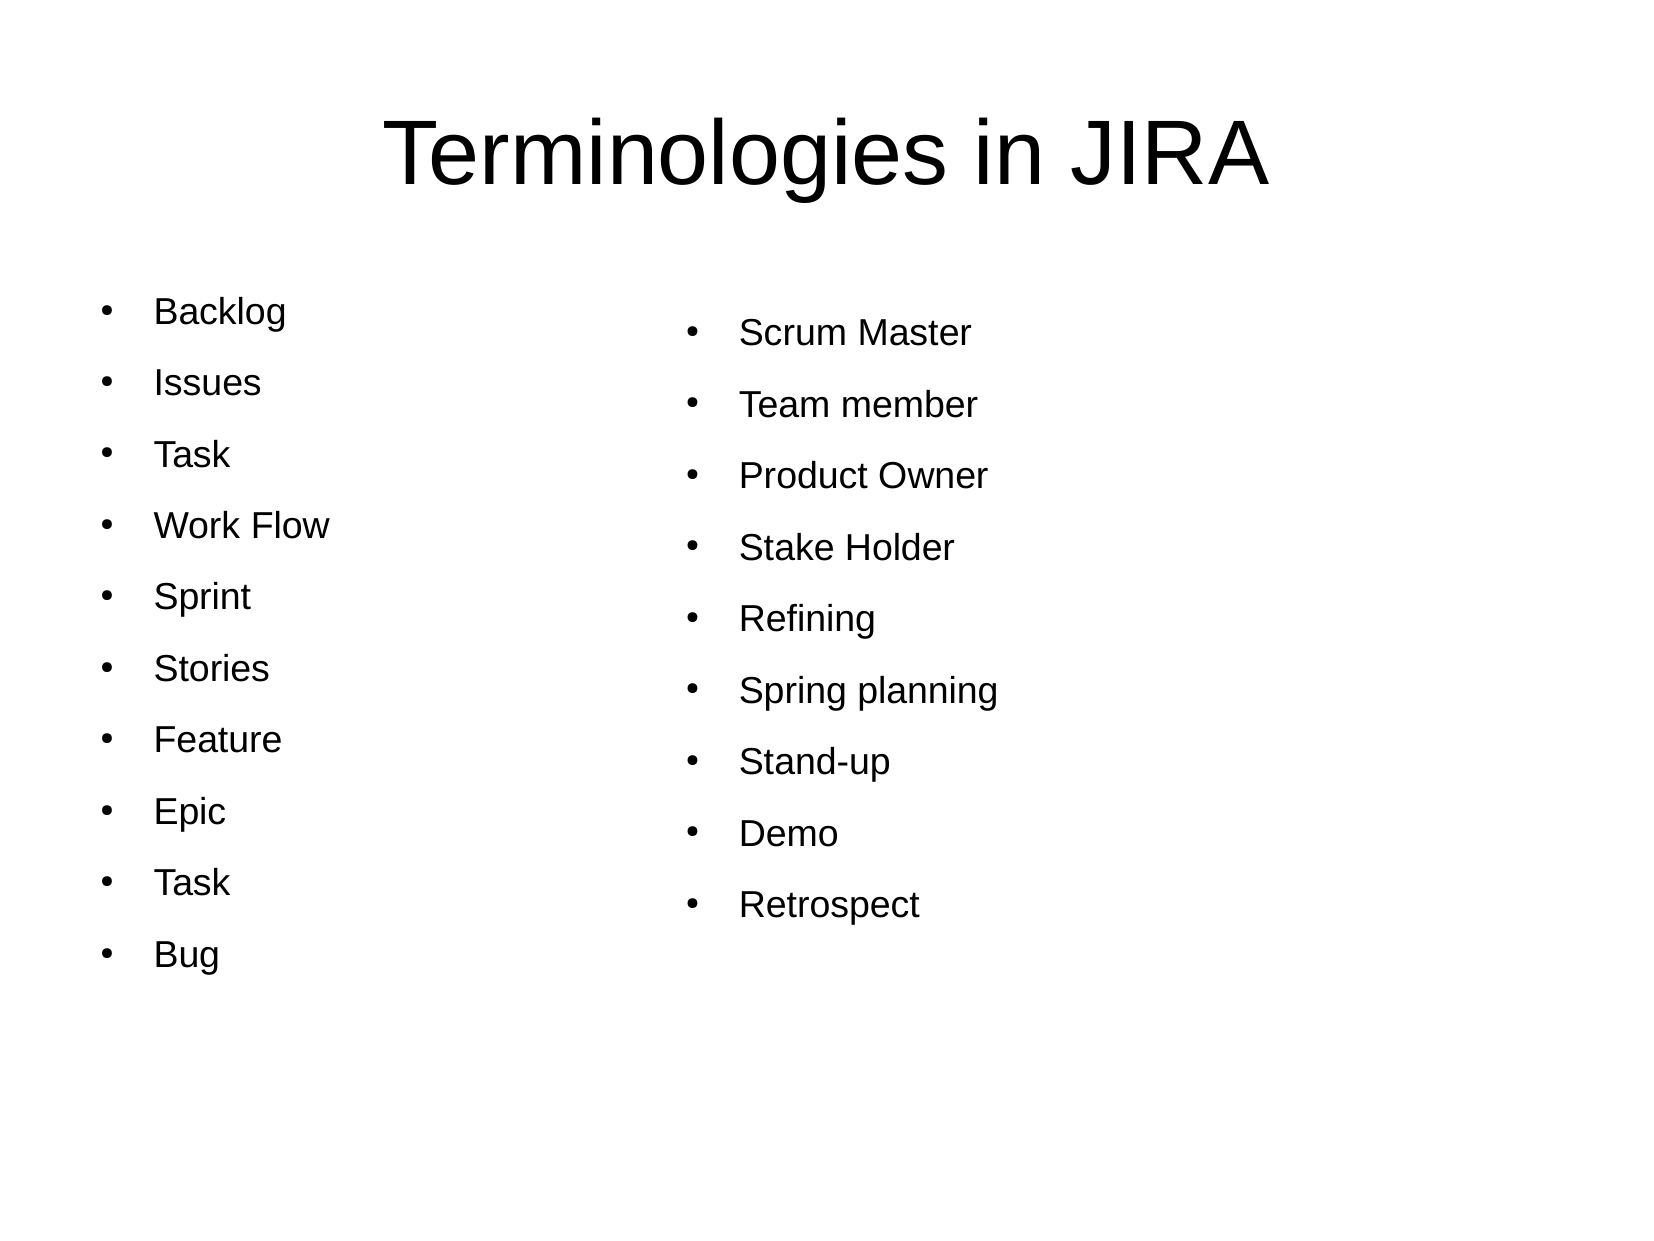

# Terminologies in JIRA
Backlog
Issues
Task
Work Flow
Sprint
Stories
Feature
Epic
Task
Bug
Scrum Master
Team member
Product Owner
Stake Holder
Refining
Spring planning
Stand-up
Demo
Retrospect